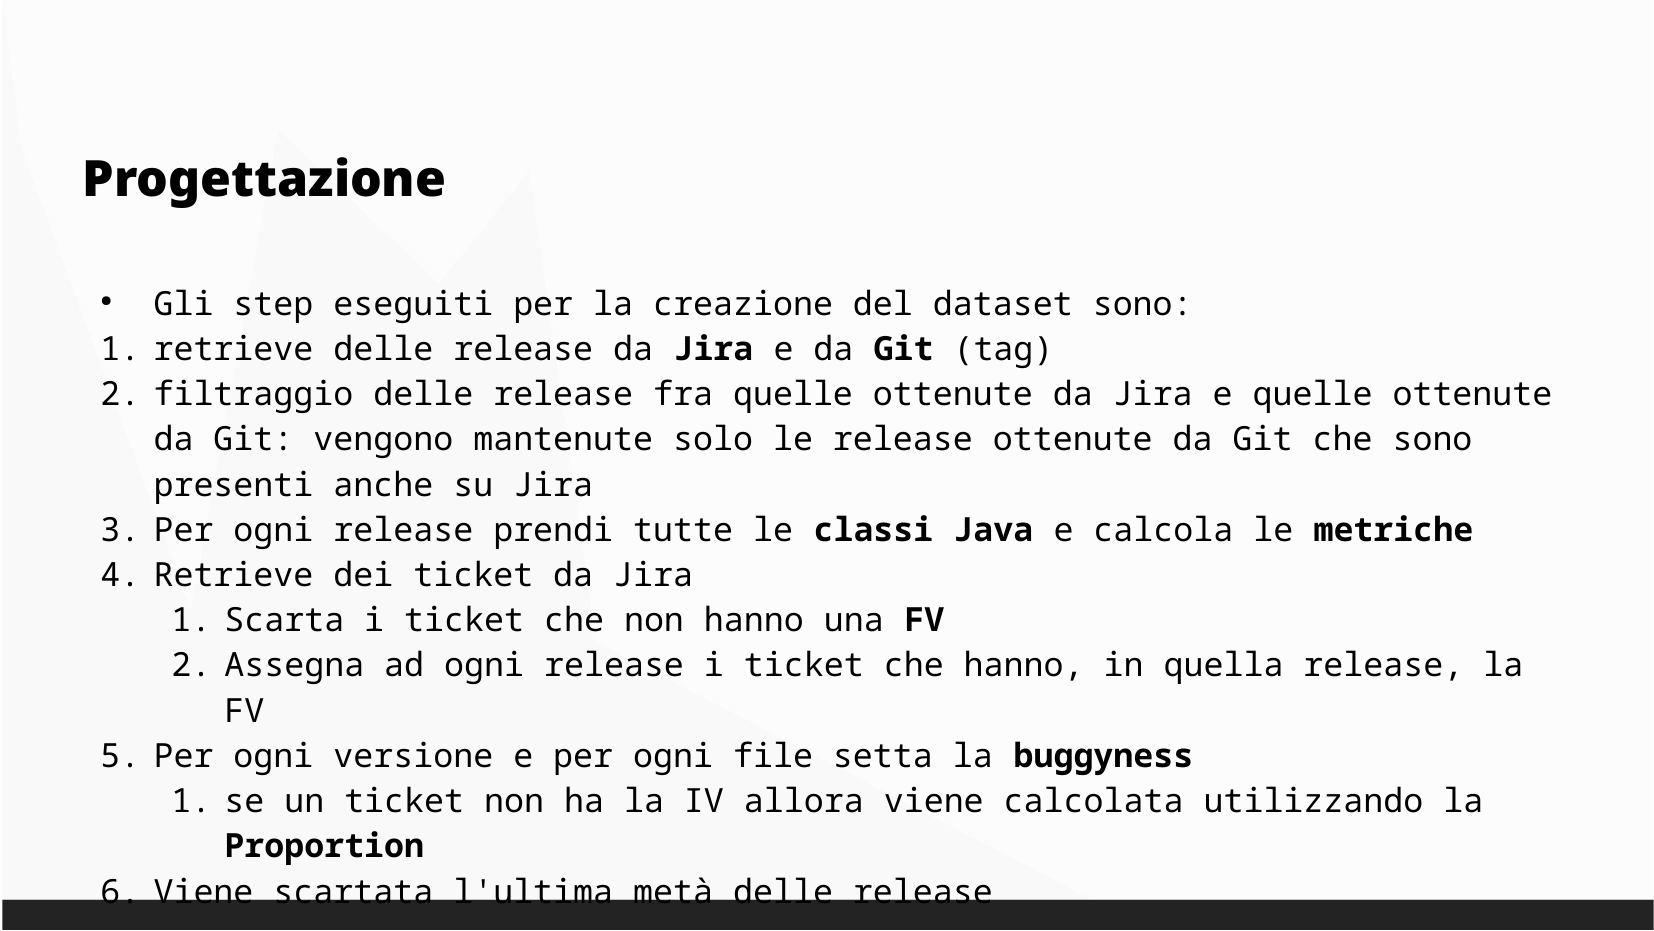

# Progettazione
Gli step eseguiti per la creazione del dataset sono:
retrieve delle release da Jira e da Git (tag)
filtraggio delle release fra quelle ottenute da Jira e quelle ottenute da Git: vengono mantenute solo le release ottenute da Git che sono presenti anche su Jira
Per ogni release prendi tutte le classi Java e calcola le metriche
Retrieve dei ticket da Jira
Scarta i ticket che non hanno una FV
Assegna ad ogni release i ticket che hanno, in quella release, la FV
Per ogni versione e per ogni file setta la buggyness
se un ticket non ha la IV allora viene calcolata utilizzando la Proportion
Viene scartata l'ultima metà delle release